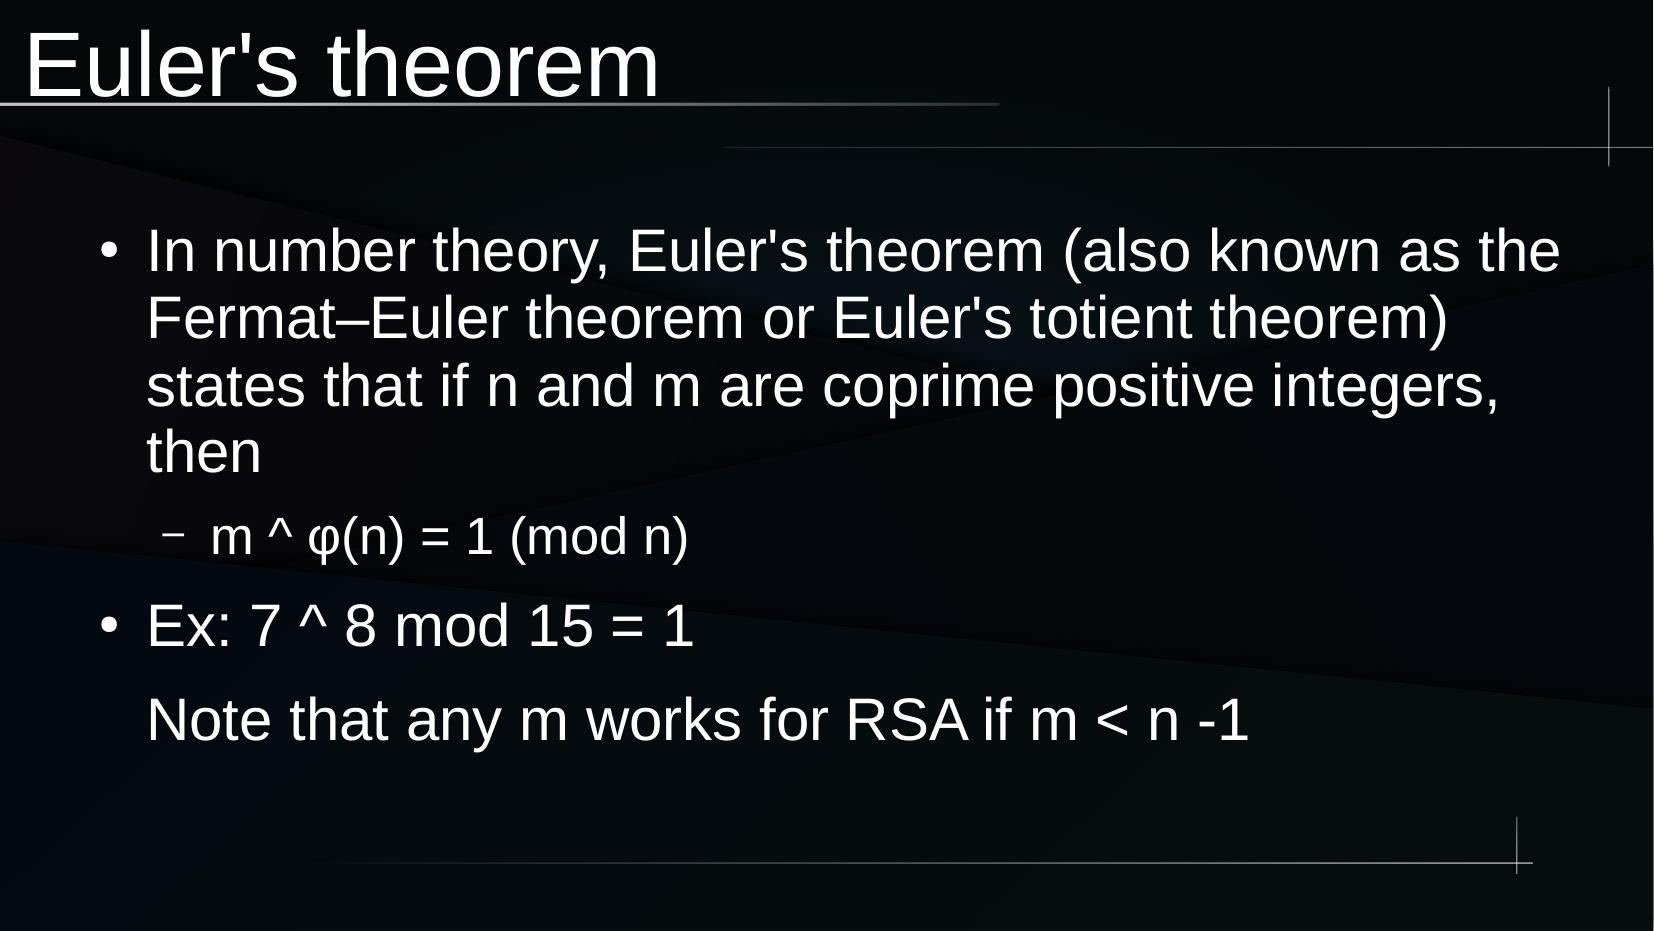

# Euler's theorem
In number theory, Euler's theorem (also known as the Fermat–Euler theorem or Euler's totient theorem) states that if n and m are coprime positive integers, then
m ^ φ(n) = 1 (mod n)
Ex: 7 ^ 8 mod 15 = 1
Note that any m works for RSA if m < n -1